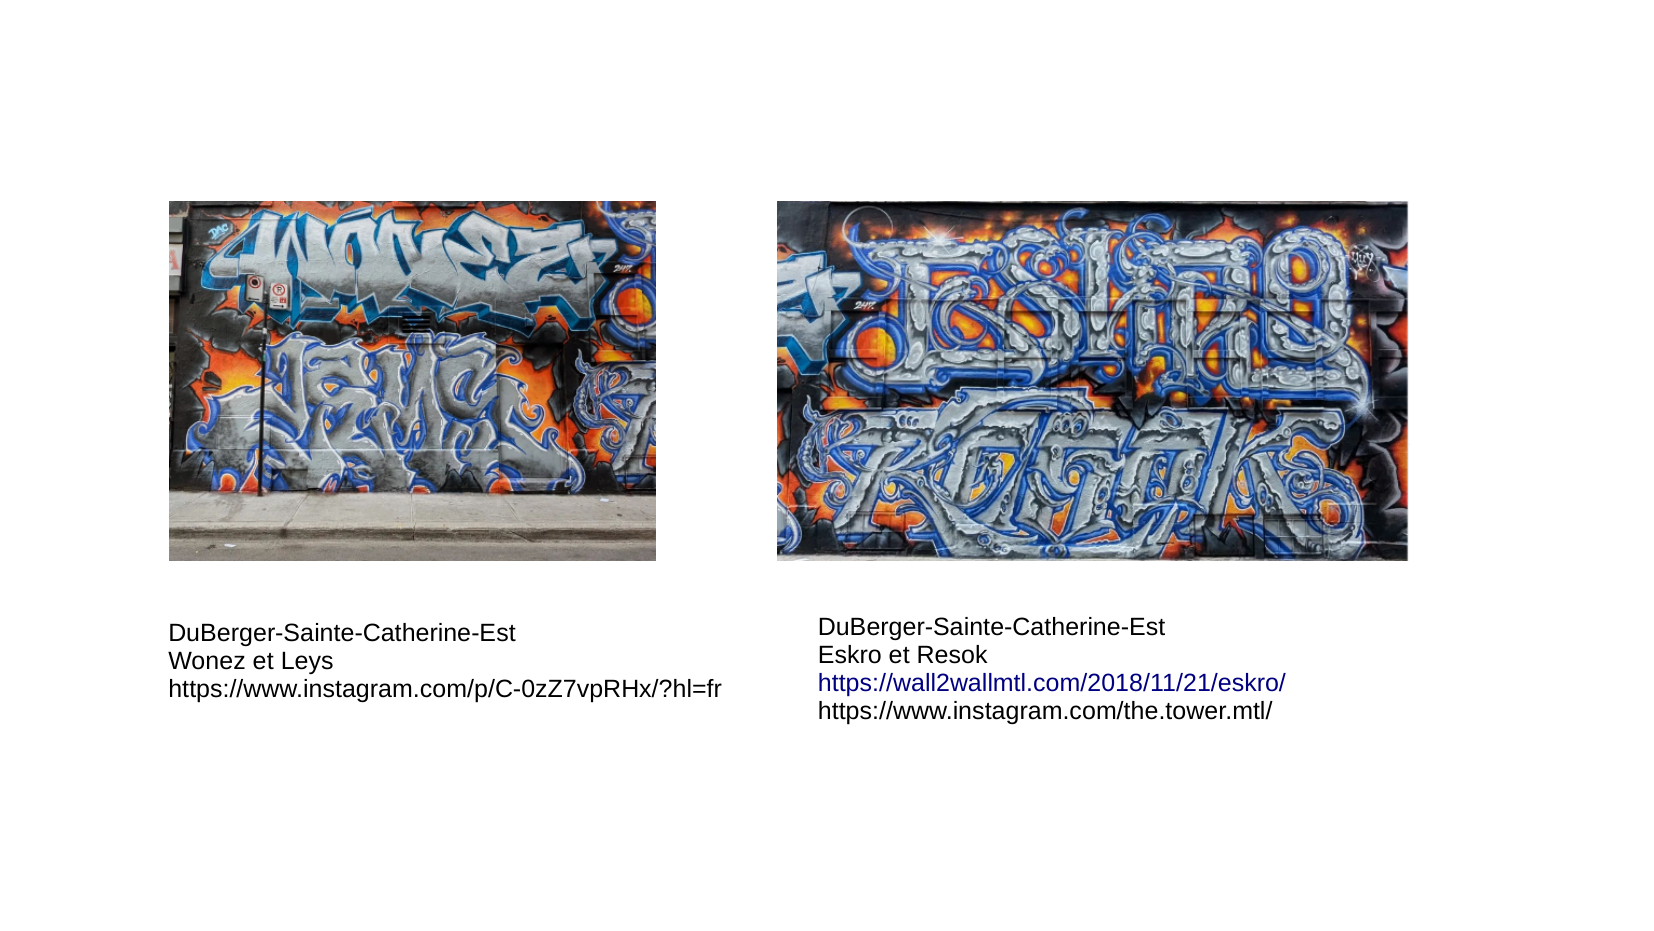

DuBerger-Sainte-Catherine-Est
Eskro et Resok
https://wall2wallmtl.com/2018/11/21/eskro/
https://www.instagram.com/the.tower.mtl/
DuBerger-Sainte-Catherine-Est
Wonez et Leys
https://www.instagram.com/p/C-0zZ7vpRHx/?hl=fr